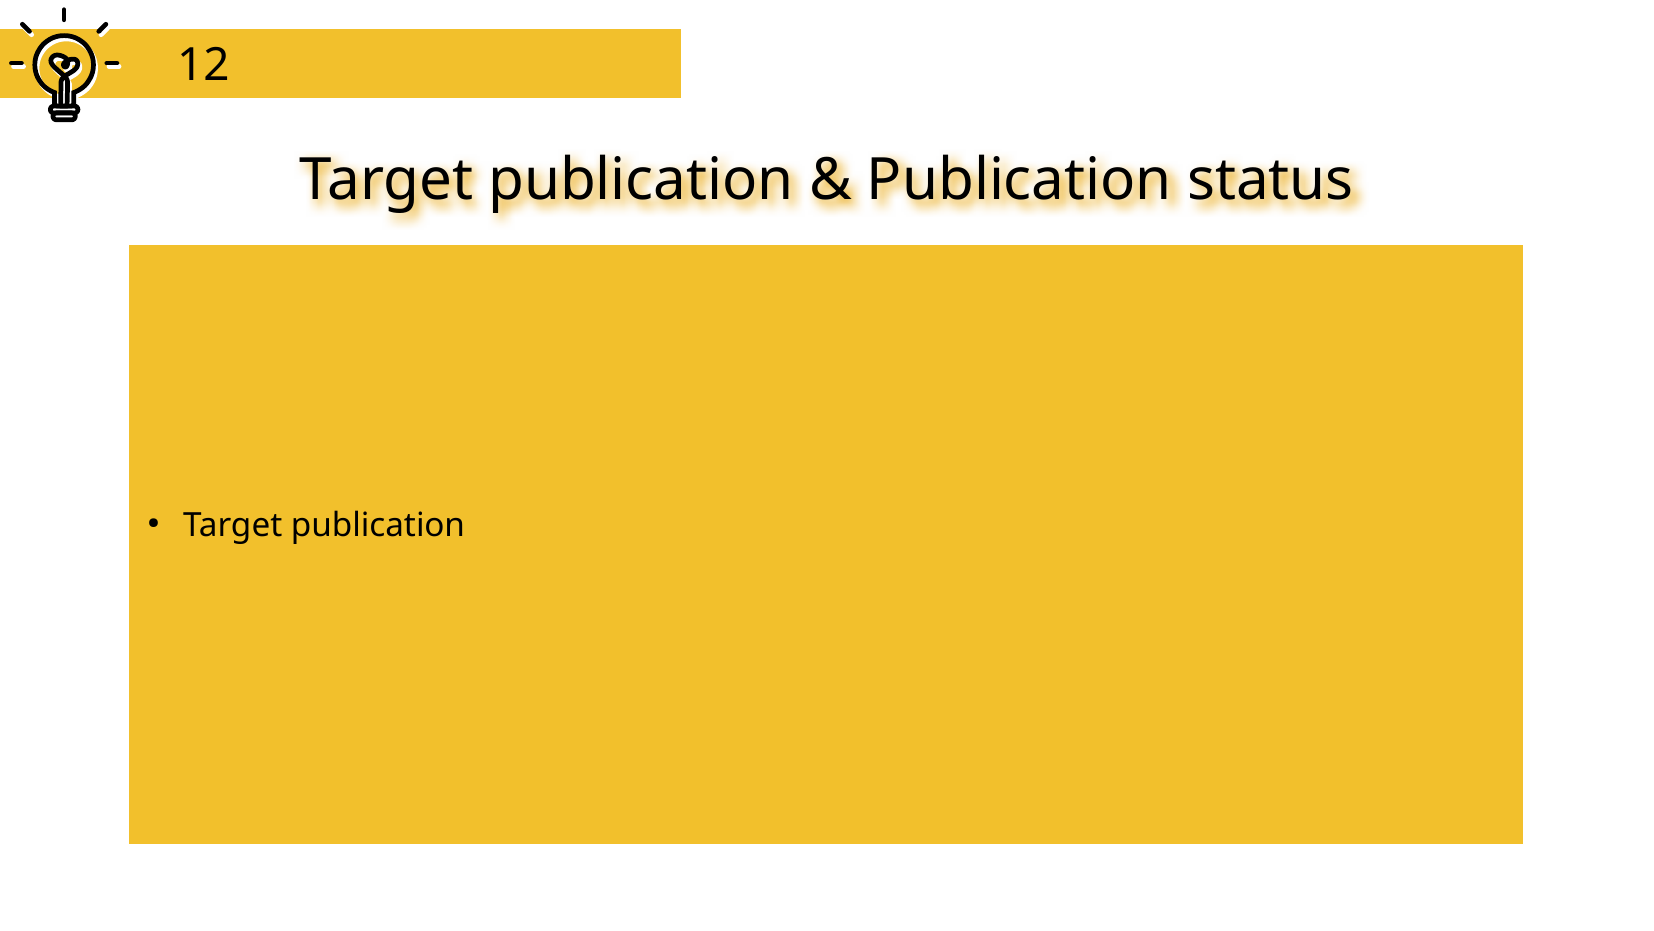

# 12
Target publication & Publication status
Target publication